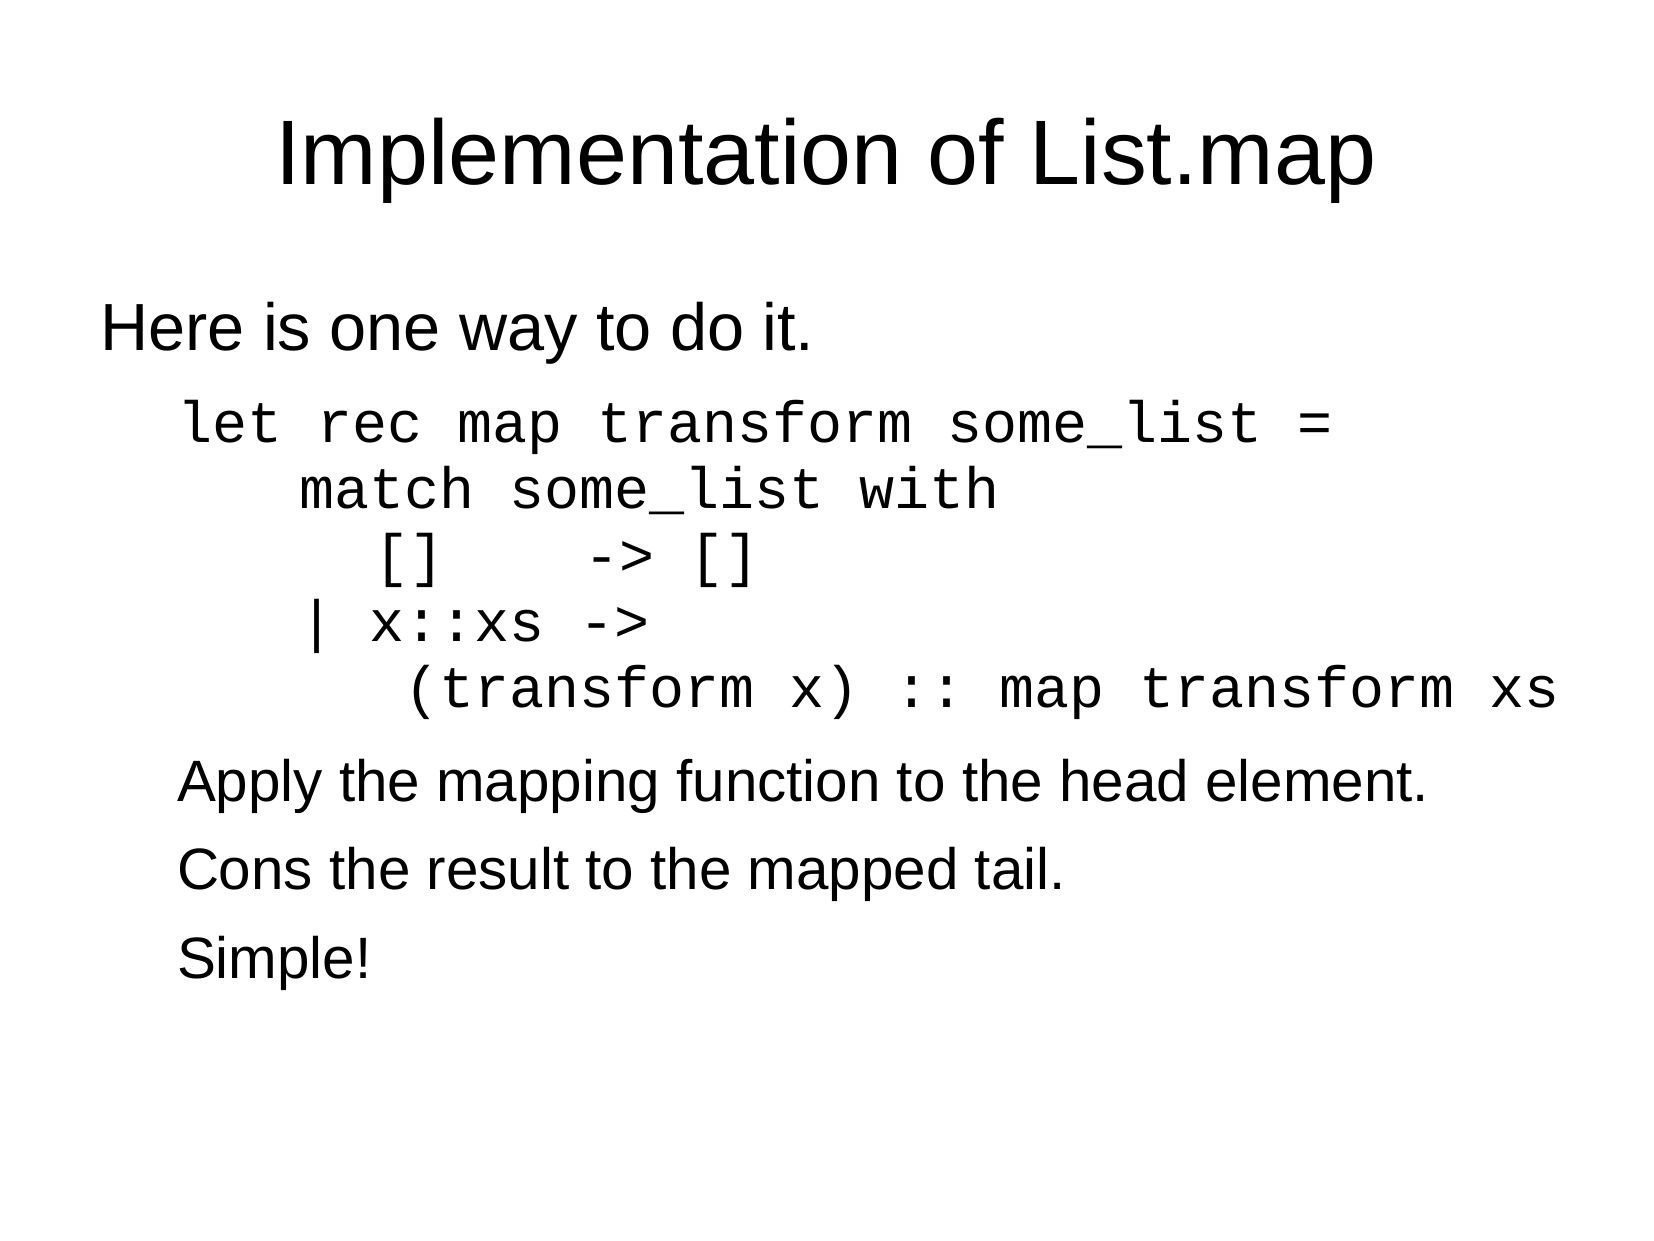

# Implementation of List.map
Here is one way to do it.
let rec map transform some_list =
	match some_list with
		[] -> []
	| x::xs ->
	 (transform x) :: map transform xs
Apply the mapping function to the head element.
Cons the result to the mapped tail.
Simple!